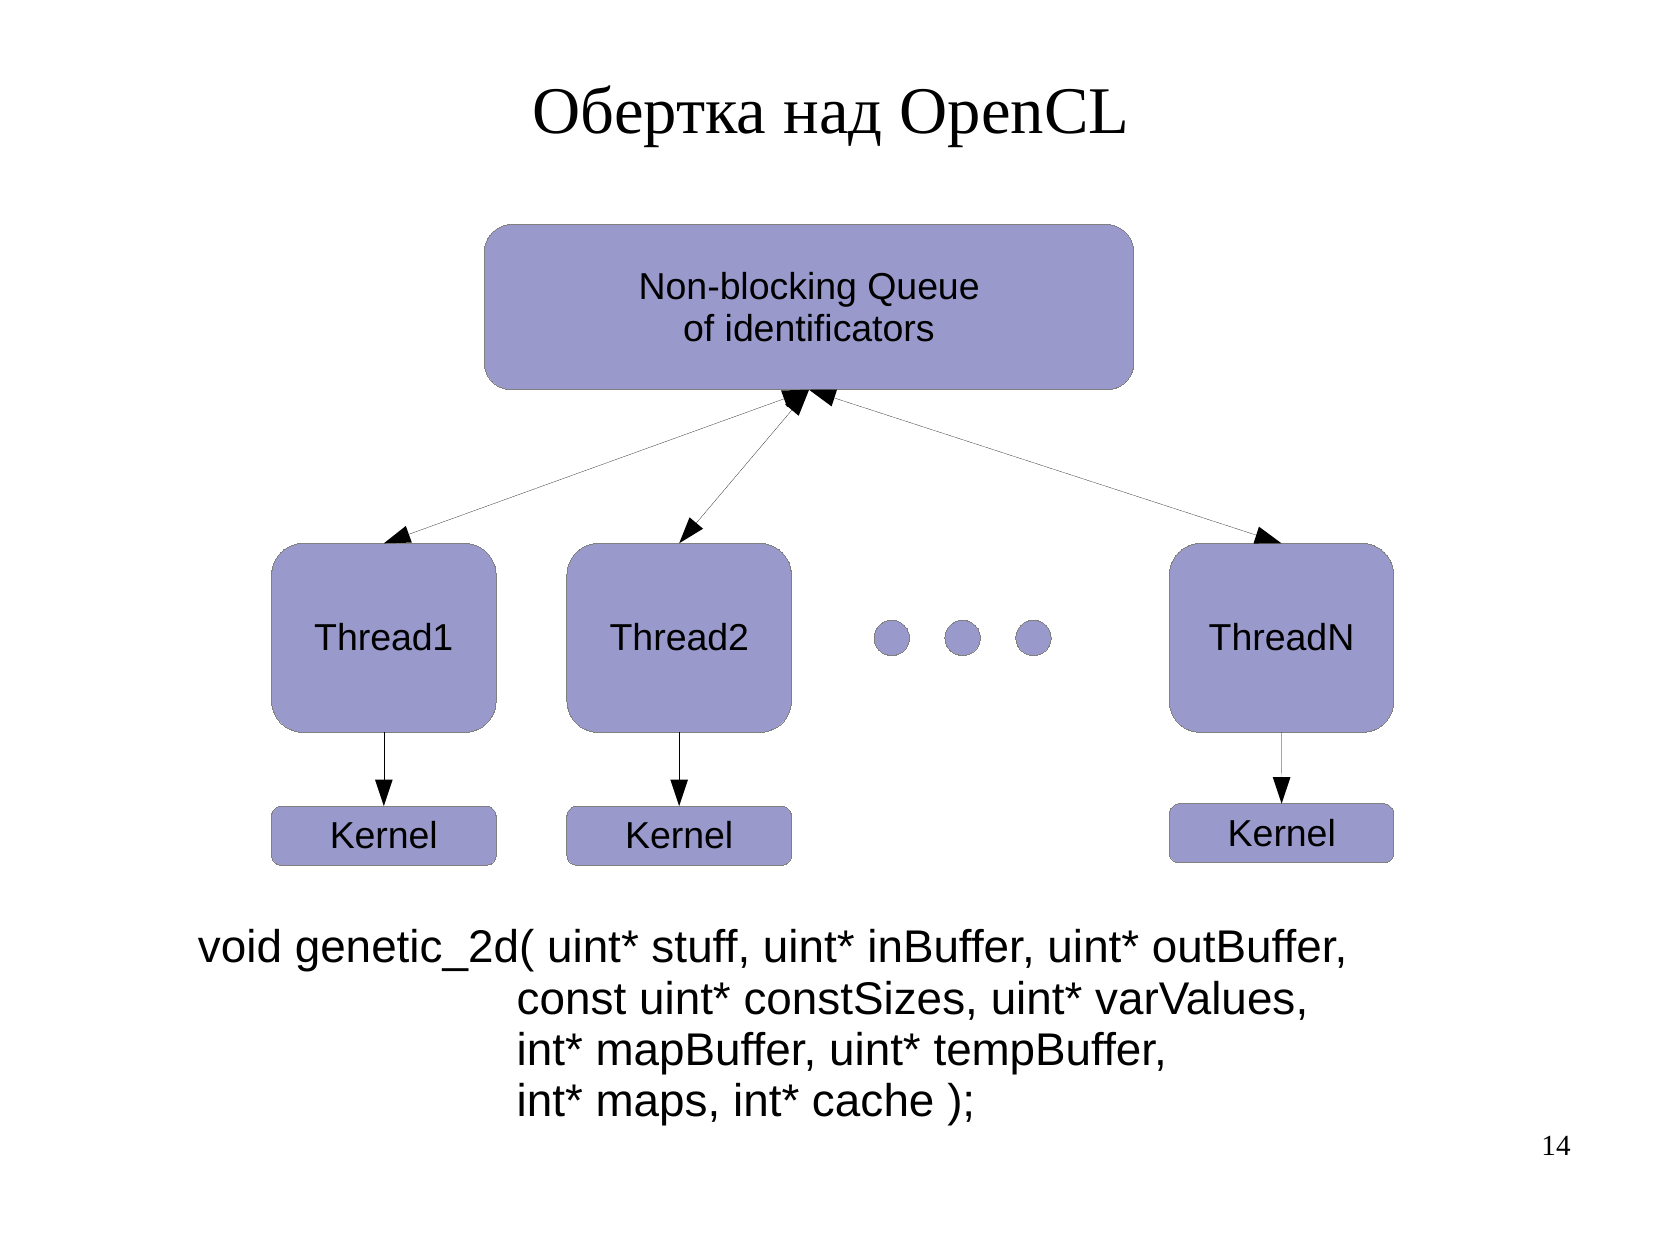

Обертка над OpenCL
Non-blocking Queue
of identificators
Thread1
Thread2
ThreadN
Kernel
Kernel
Kernel
void genetic_2d( uint* stuff, uint* inBuffer, uint* outBuffer,
 const uint* constSizes, uint* varValues,
 int* mapBuffer, uint* tempBuffer,
 int* maps, int* cache );
14